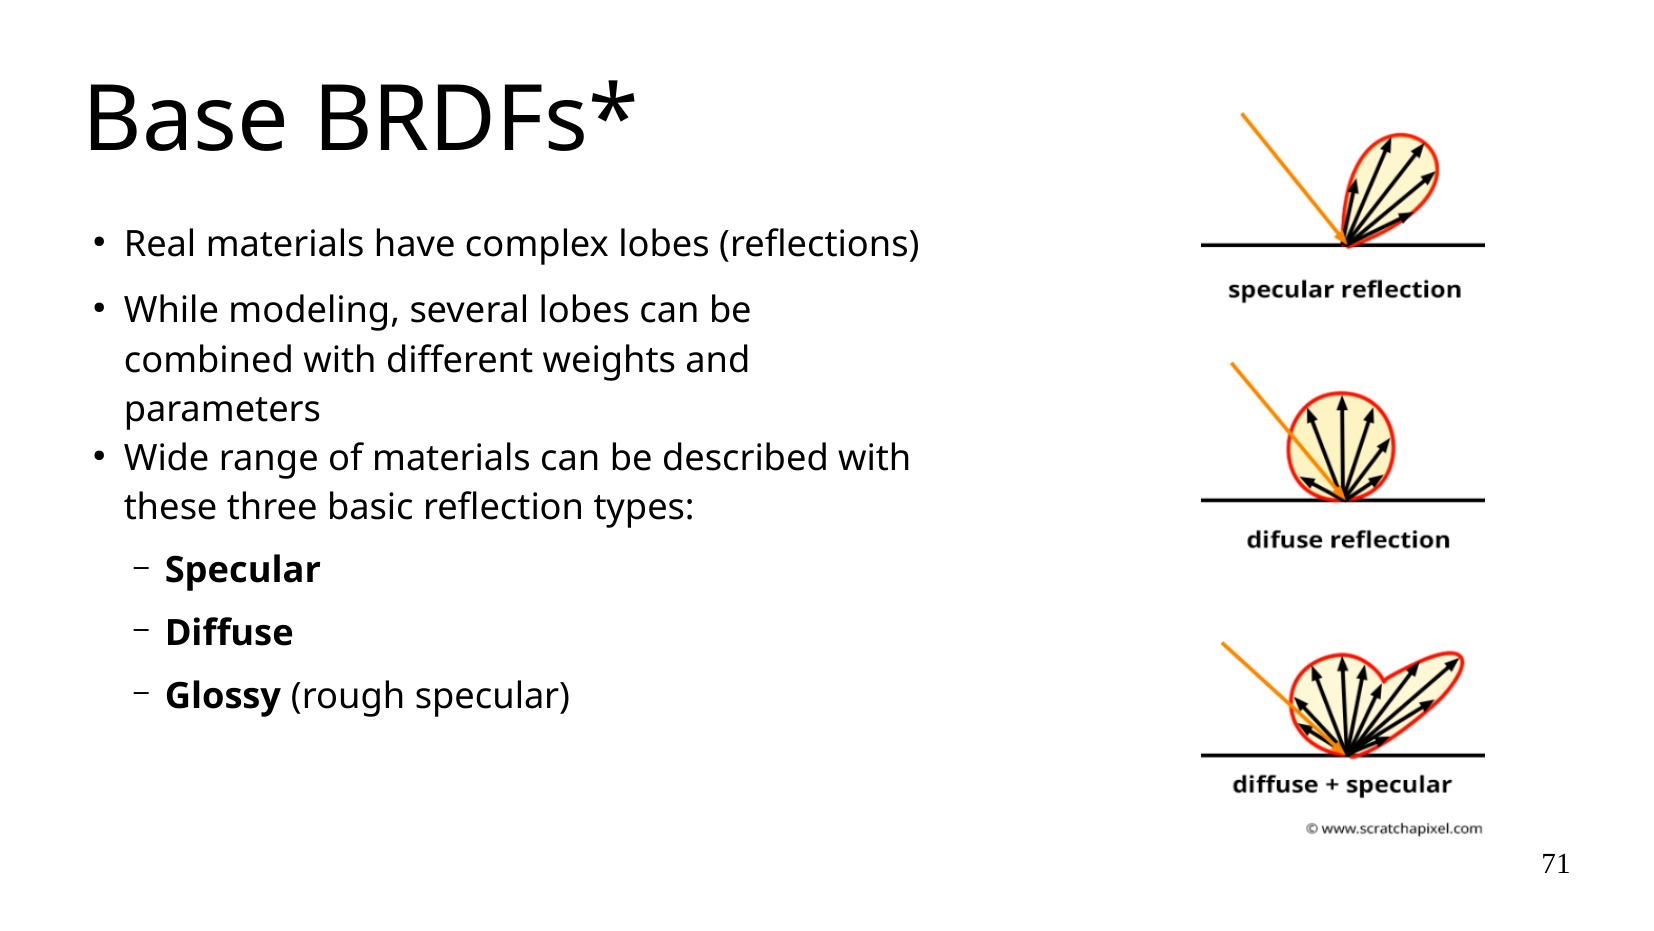

# Base BRDFs*
Real materials have complex lobes (reflections)
While modeling, several lobes can be combined with different weights and parameters
Wide range of materials can be described with these three basic reflection types:
Specular
Diffuse
Glossy (rough specular)
71